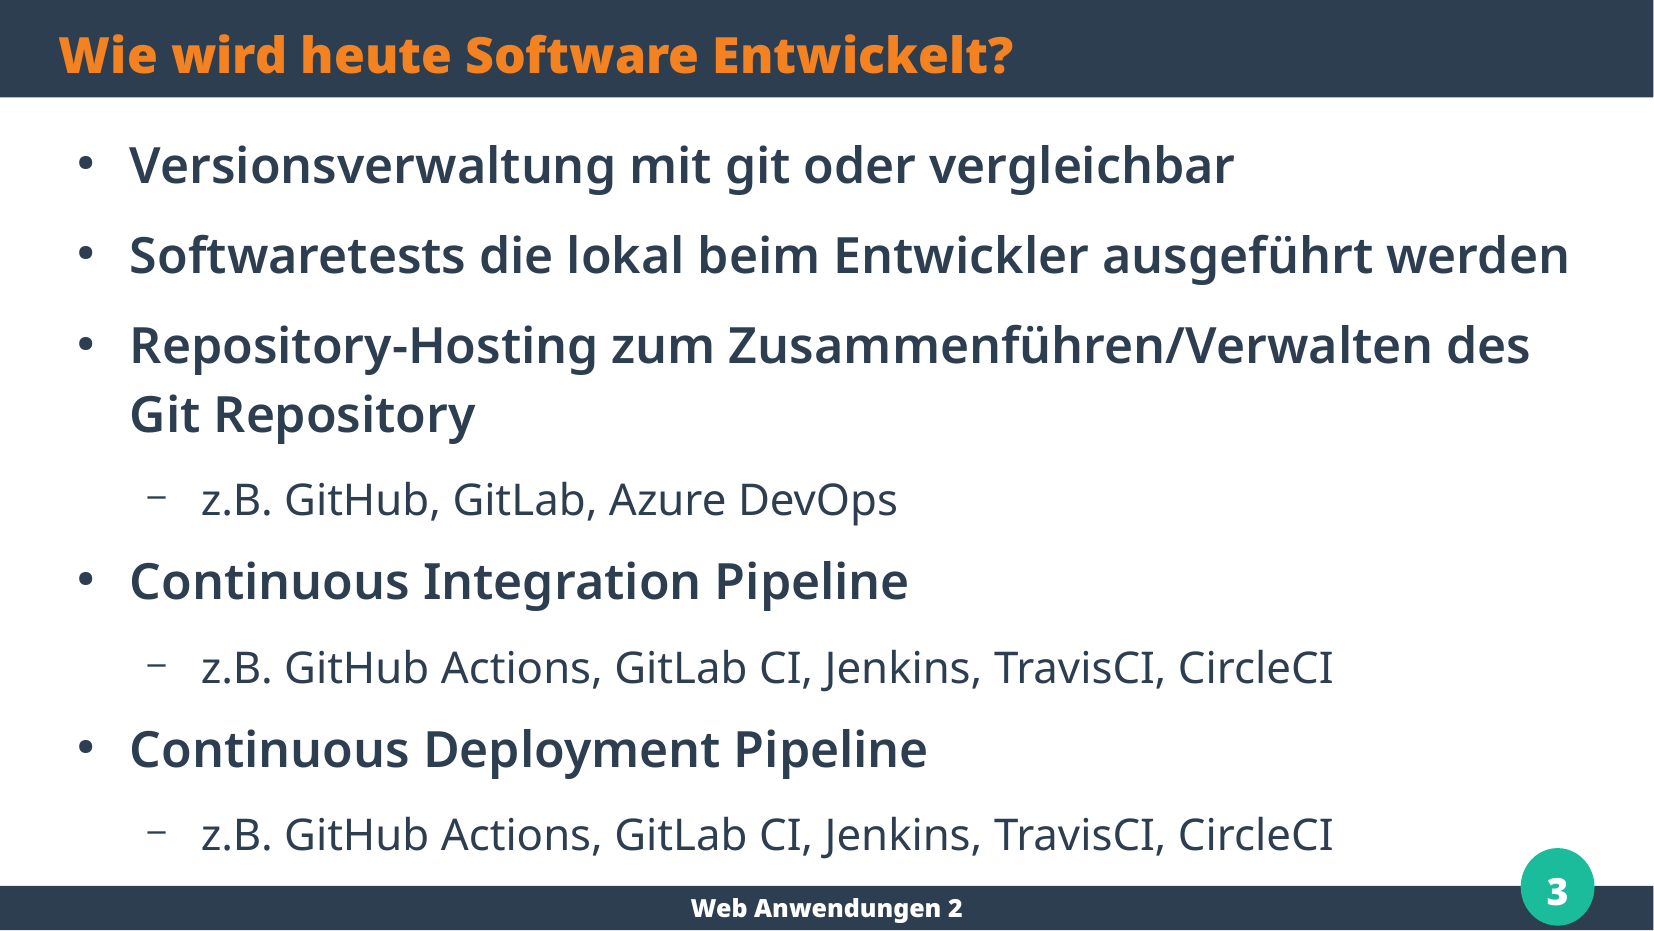

# Wie wird heute Software Entwickelt?
Versionsverwaltung mit git oder vergleichbar
Softwaretests die lokal beim Entwickler ausgeführt werden
Repository-Hosting zum Zusammenführen/Verwalten des Git Repository
z.B. GitHub, GitLab, Azure DevOps
Continuous Integration Pipeline
z.B. GitHub Actions, GitLab CI, Jenkins, TravisCI, CircleCI
Continuous Deployment Pipeline
z.B. GitHub Actions, GitLab CI, Jenkins, TravisCI, CircleCI
3